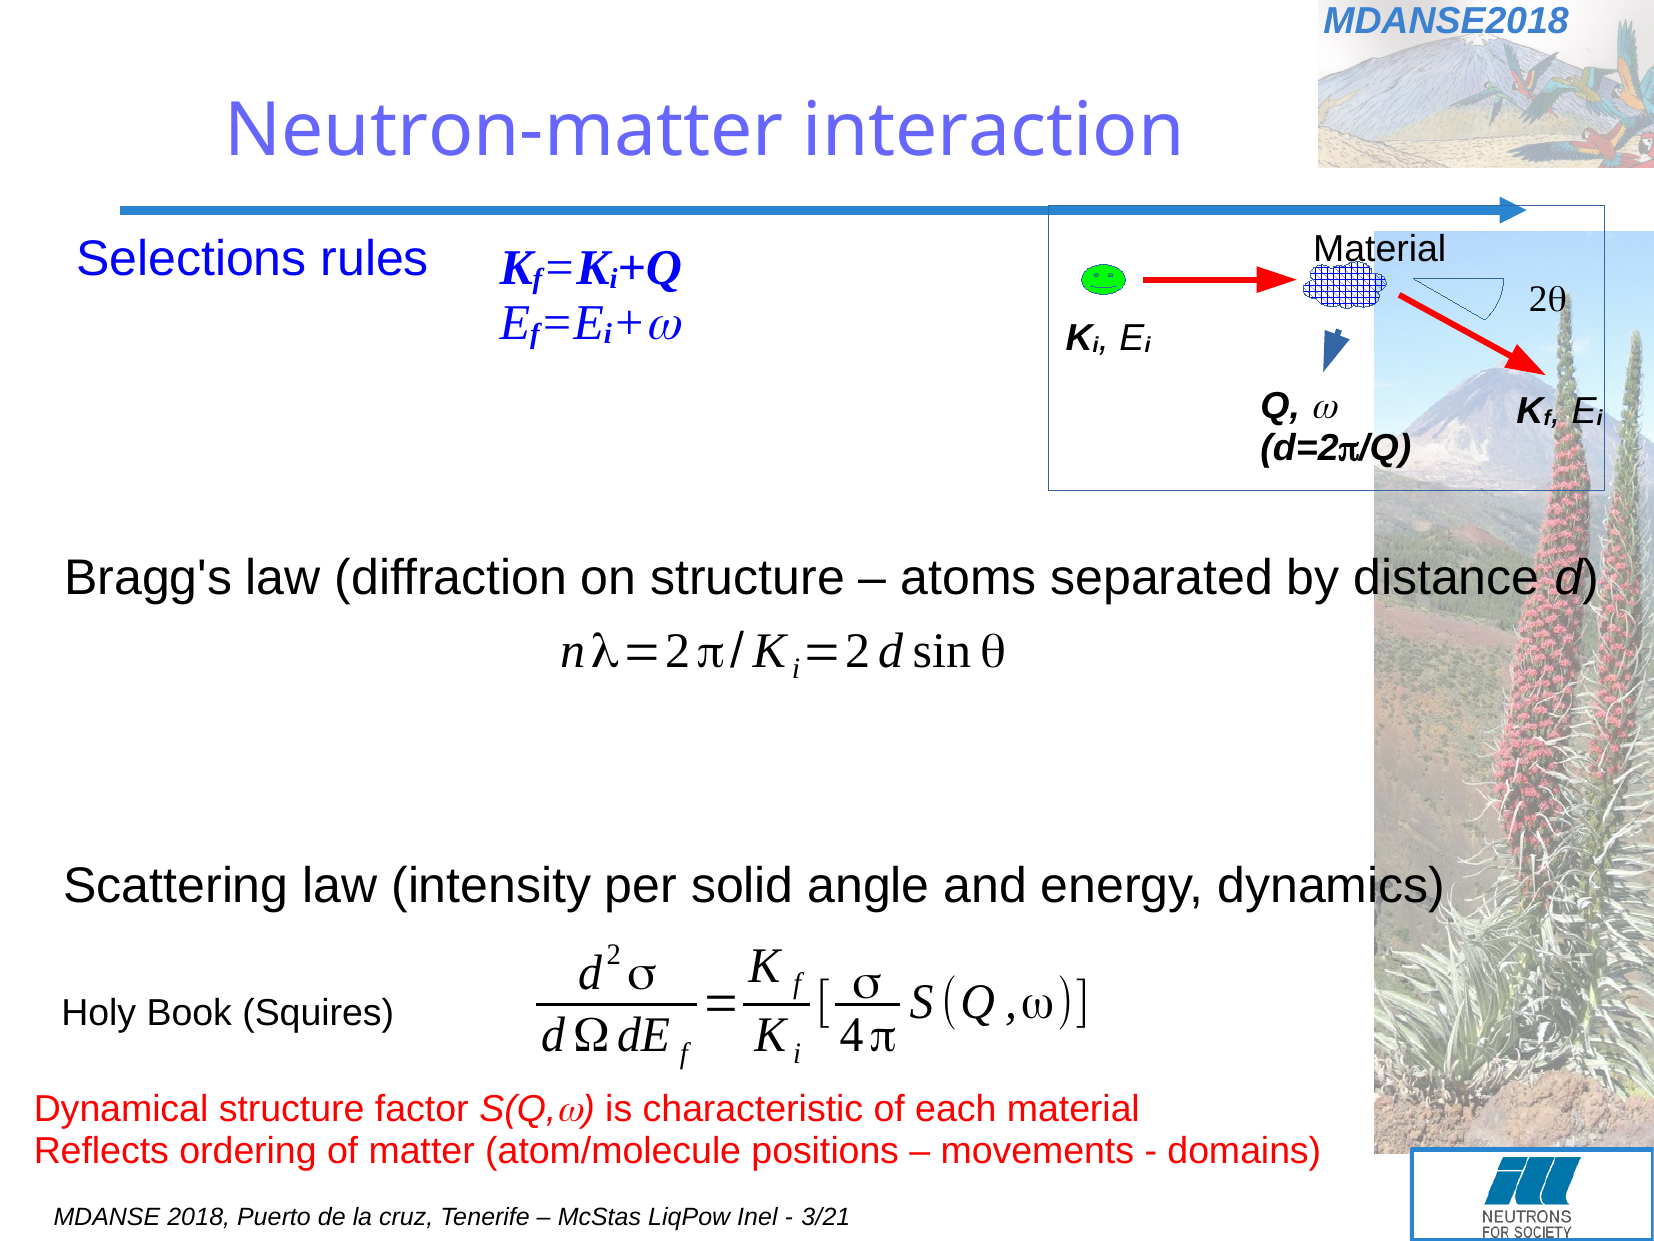

# Neutron-matter interaction
Material
2q
Ki, Ei
Q, w
(d=2p/Q)
Kf, Ei
Selections rules
Kf=Ki+Q
Ef=Ei+w
Bragg's law (diffraction on structure – atoms separated by distance d)
Scattering law (intensity per solid angle and energy, dynamics)
Holy Book (Squires)
Dynamical structure factor S(Q,w) is characteristic of each material
Reflects ordering of matter (atom/molecule positions – movements - domains)